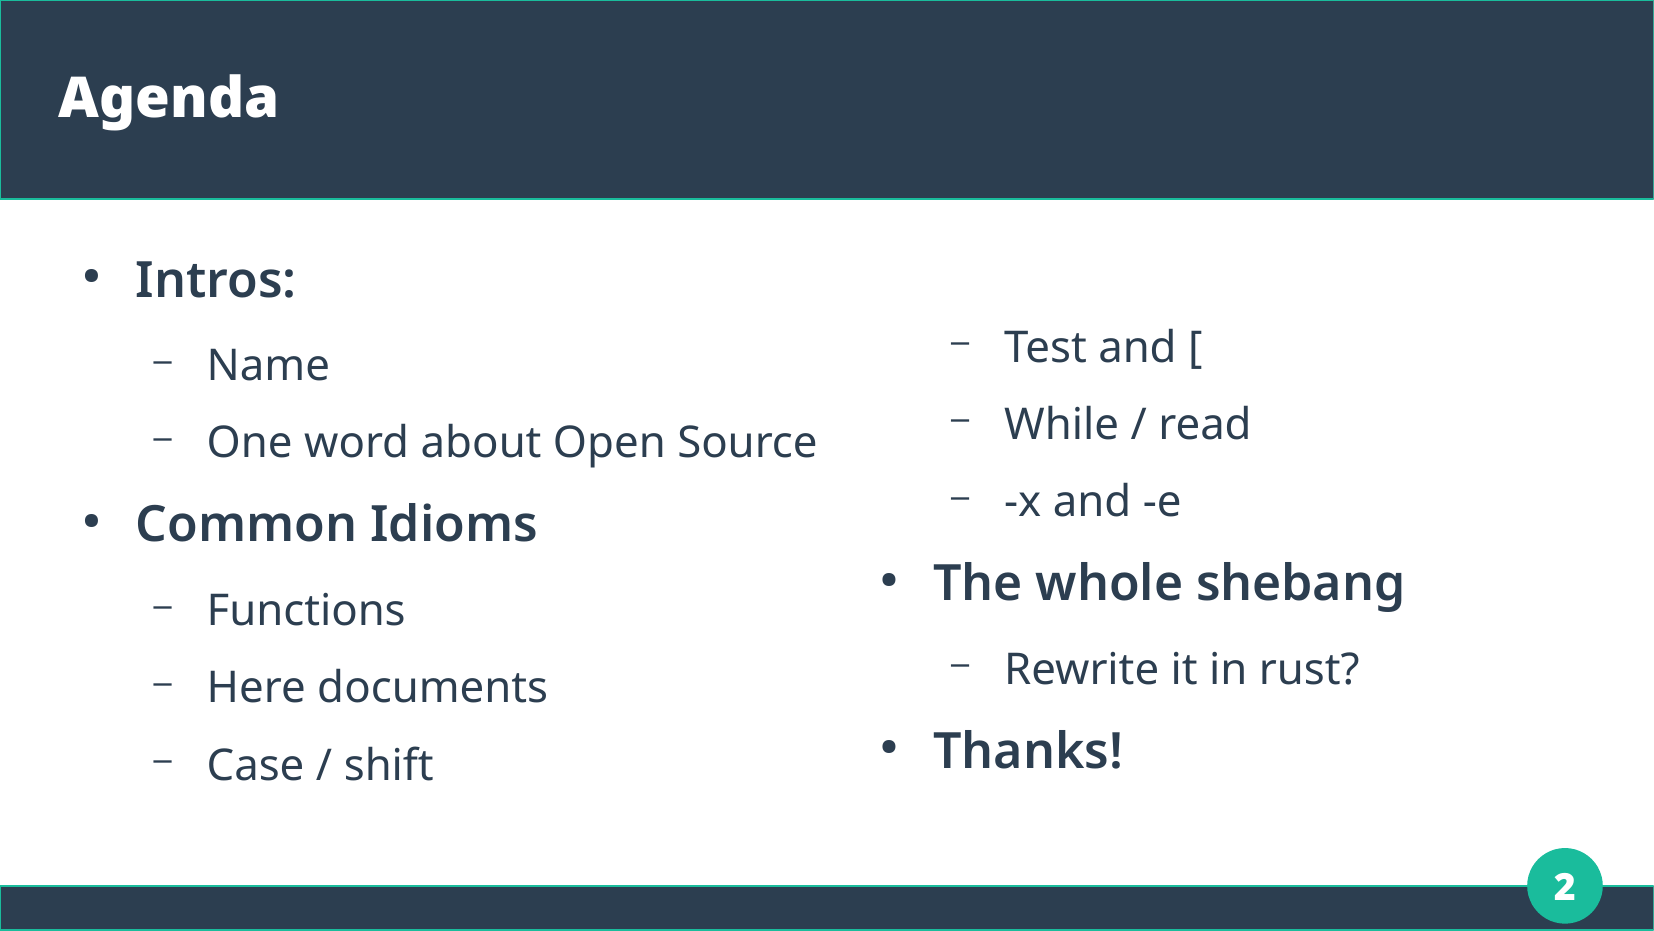

# Agenda
Test and [
While / read
-x and -e
The whole shebang
Rewrite it in rust?
Thanks!
Intros:
Name
One word about Open Source
Common Idioms
Functions
Here documents
Case / shift
2